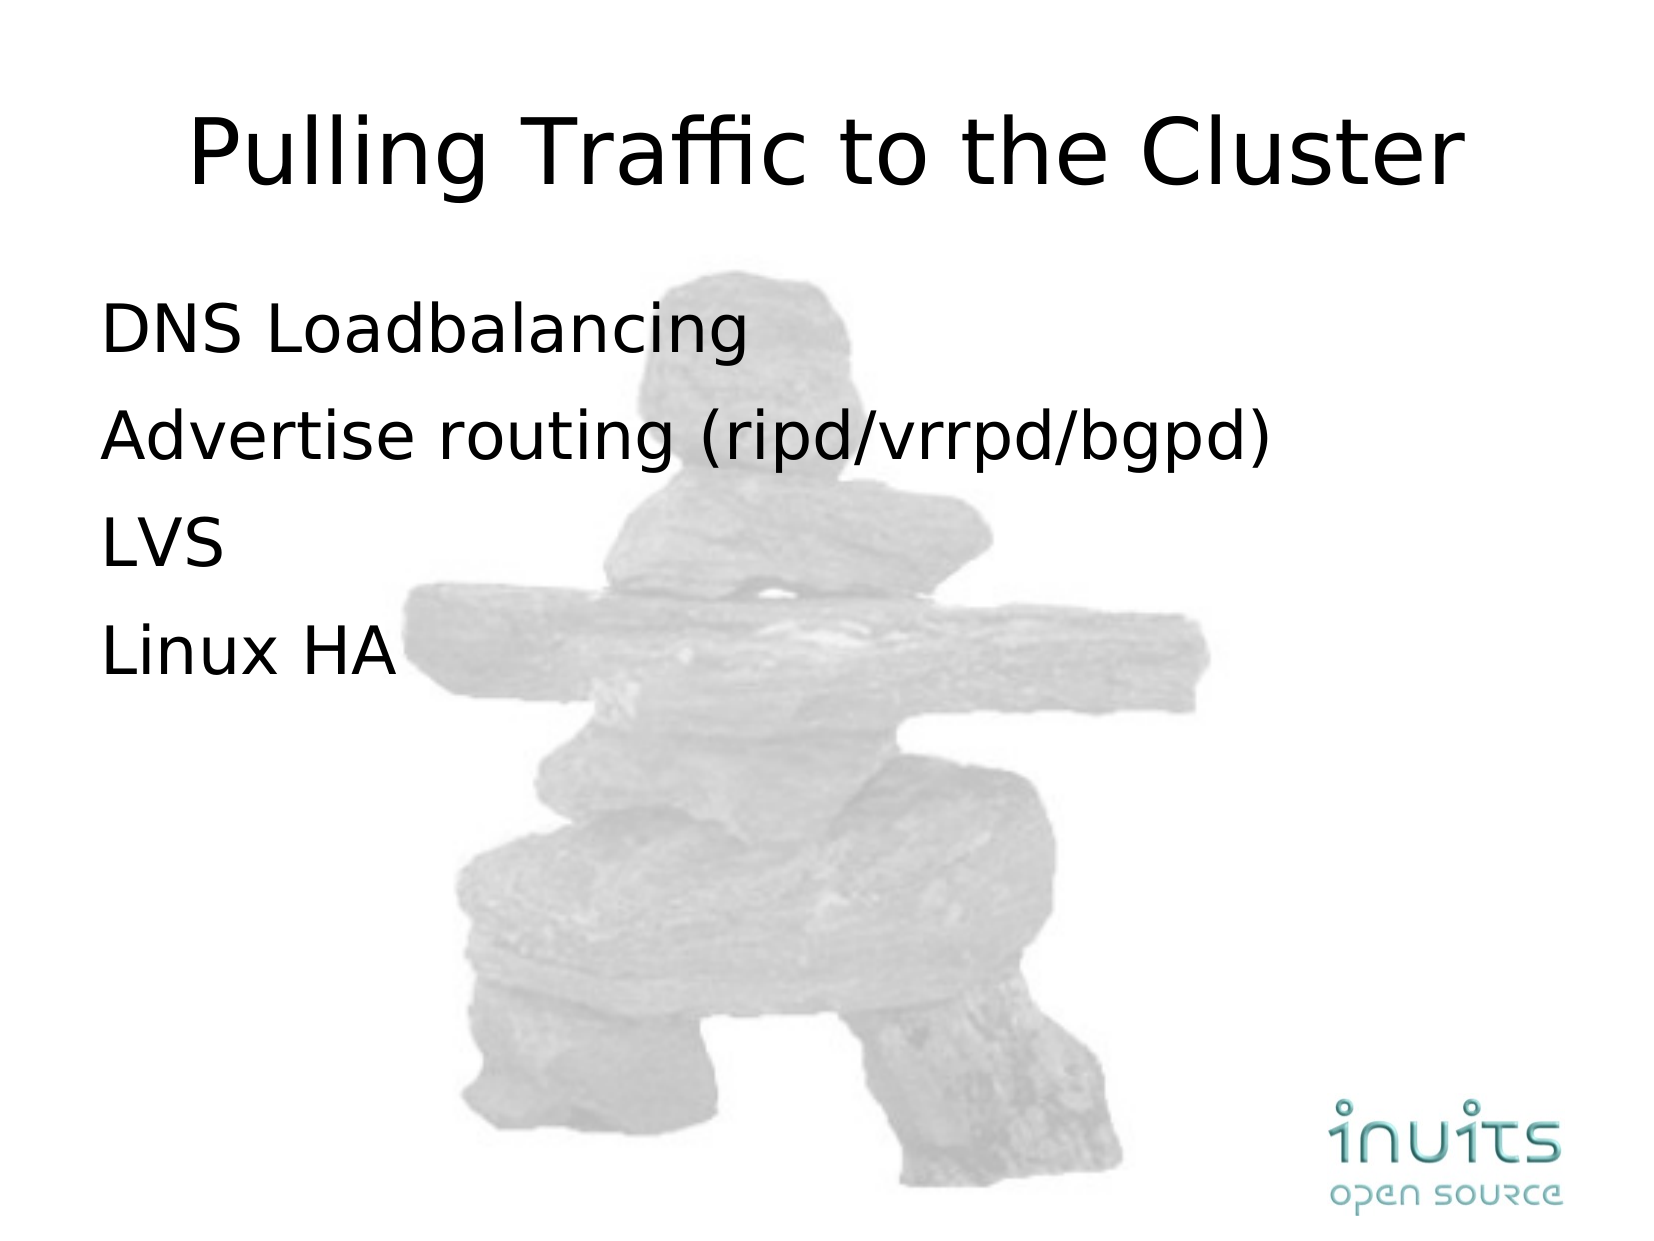

# Pulling Traffic to the Cluster
DNS Loadbalancing
Advertise routing (ripd/vrrpd/bgpd)
LVS
Linux HA